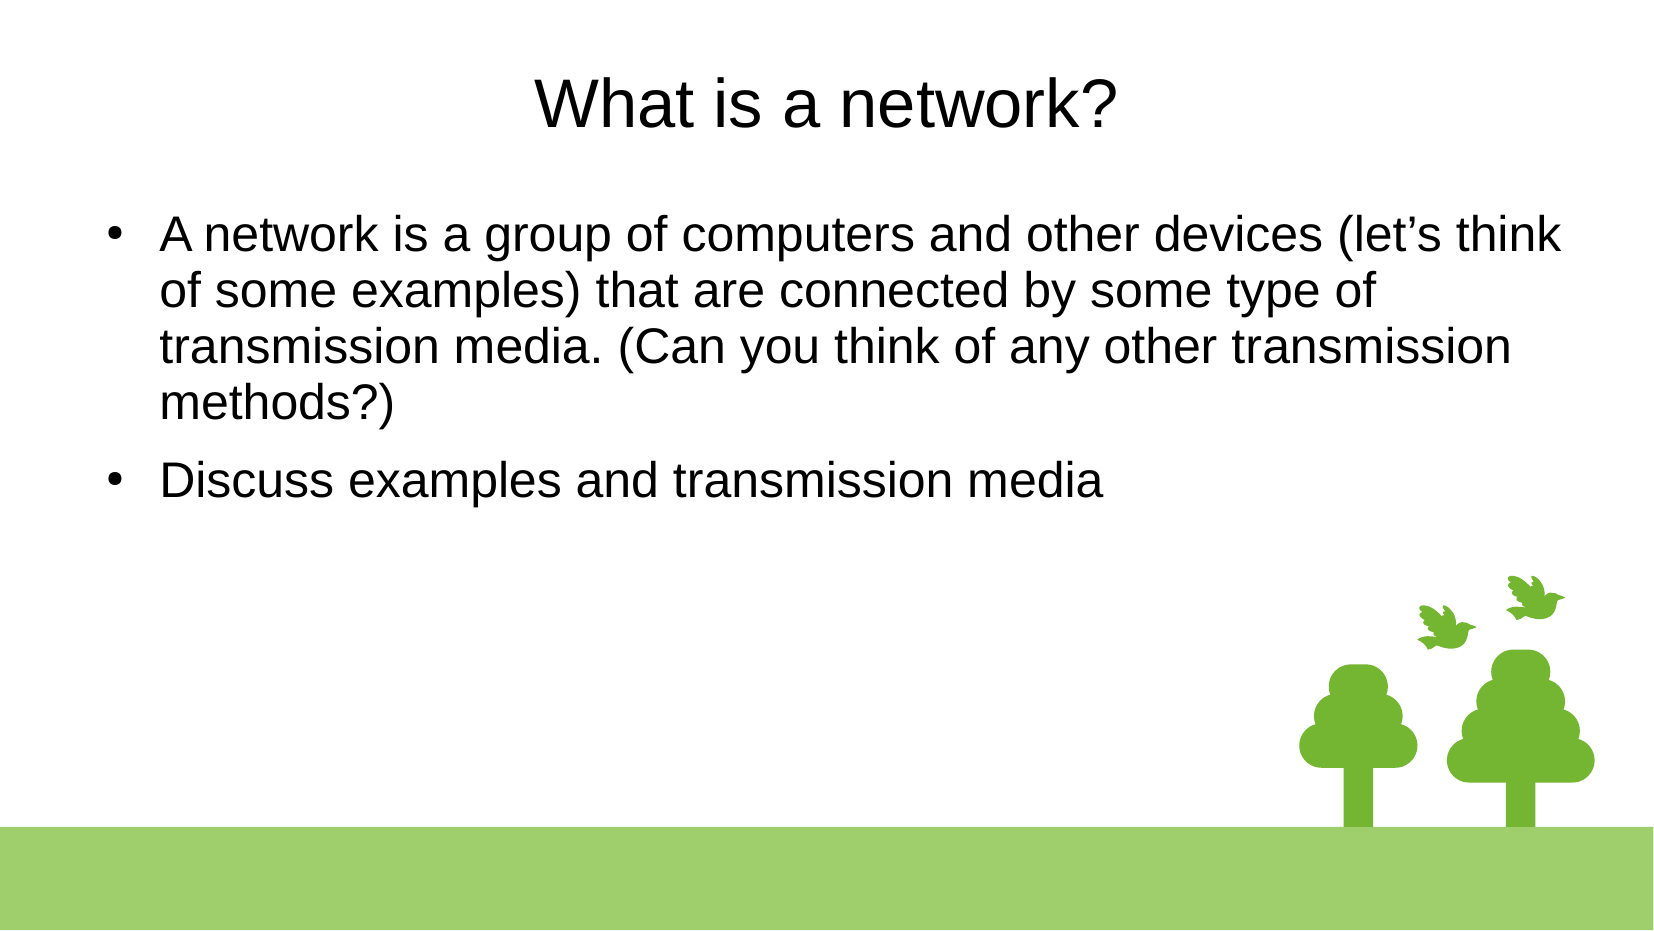

# What is a network?
A network is a group of computers and other devices (let’s think of some examples) that are connected by some type of transmission media. (Can you think of any other transmission methods?)
Discuss examples and transmission media